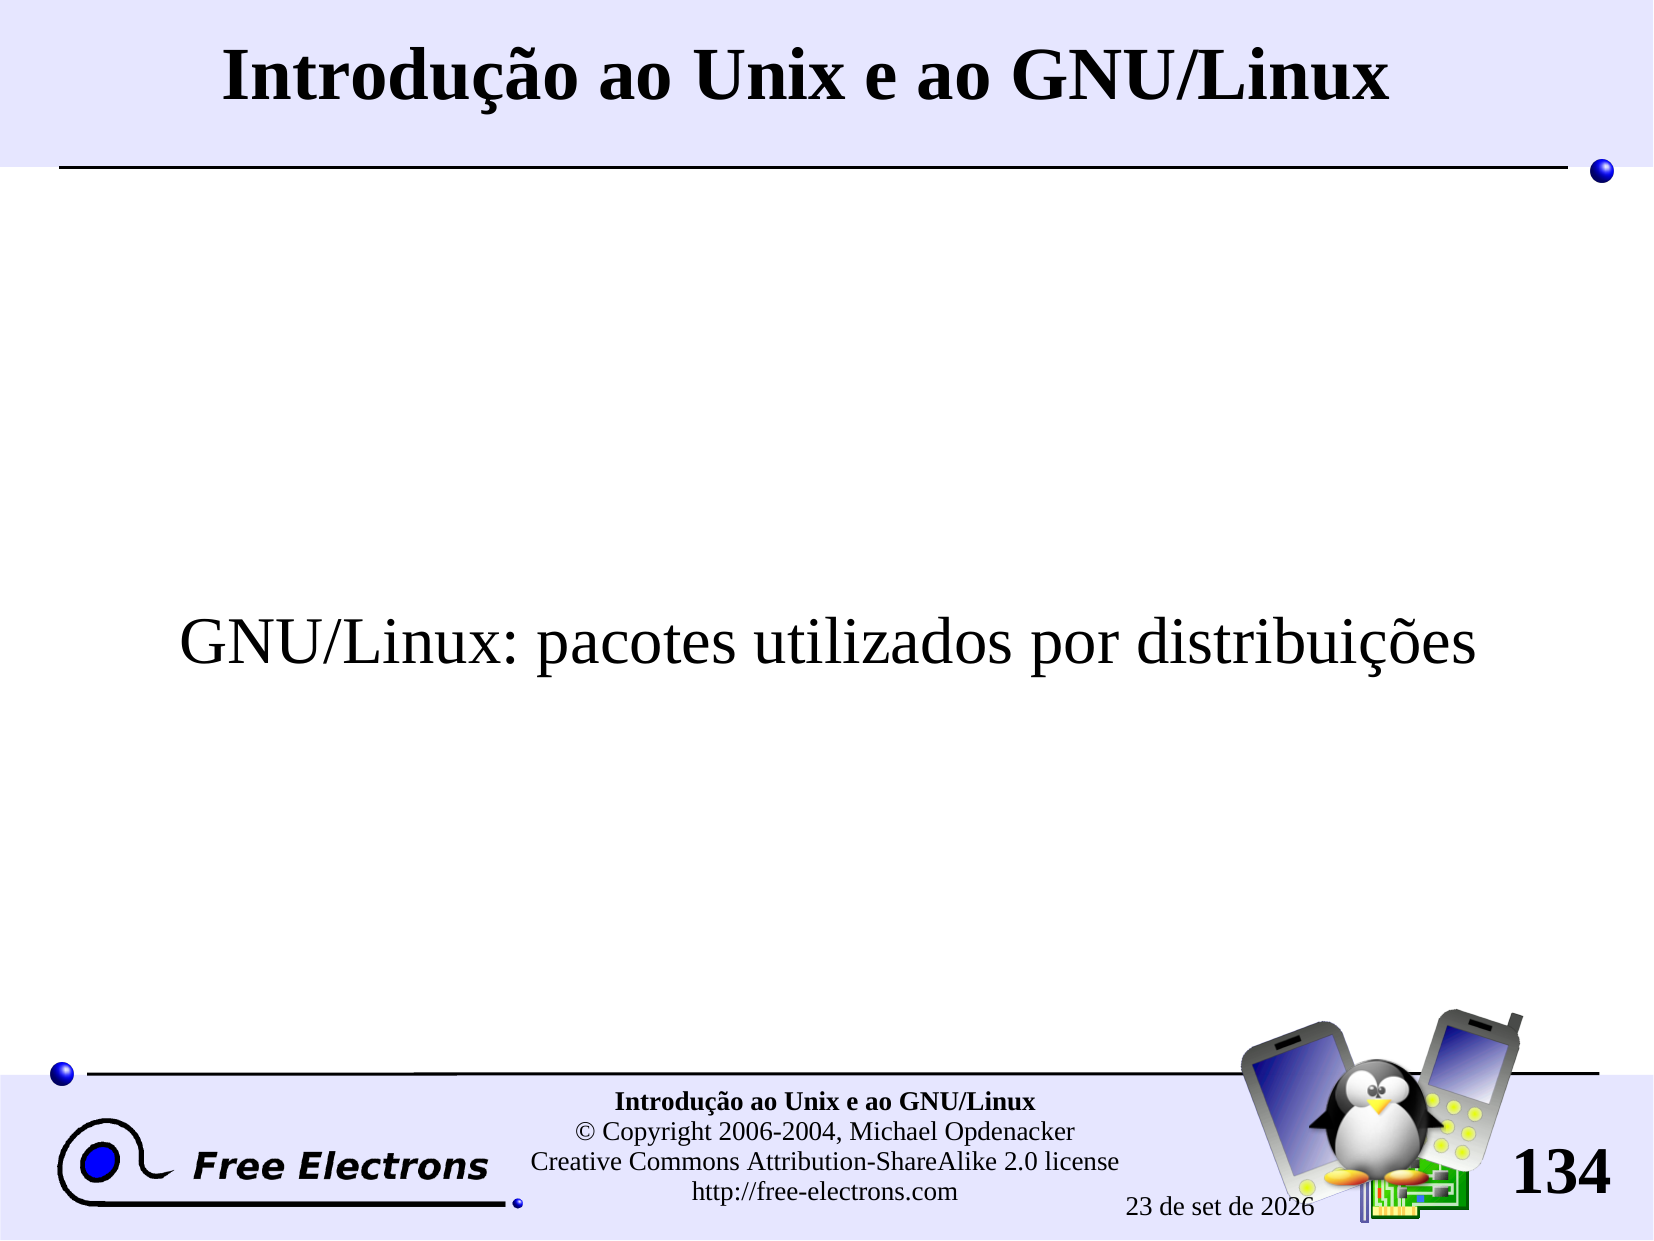

# Introdução ao Unix e ao GNU/Linux
GNU/Linux: pacotes utilizados por distribuições